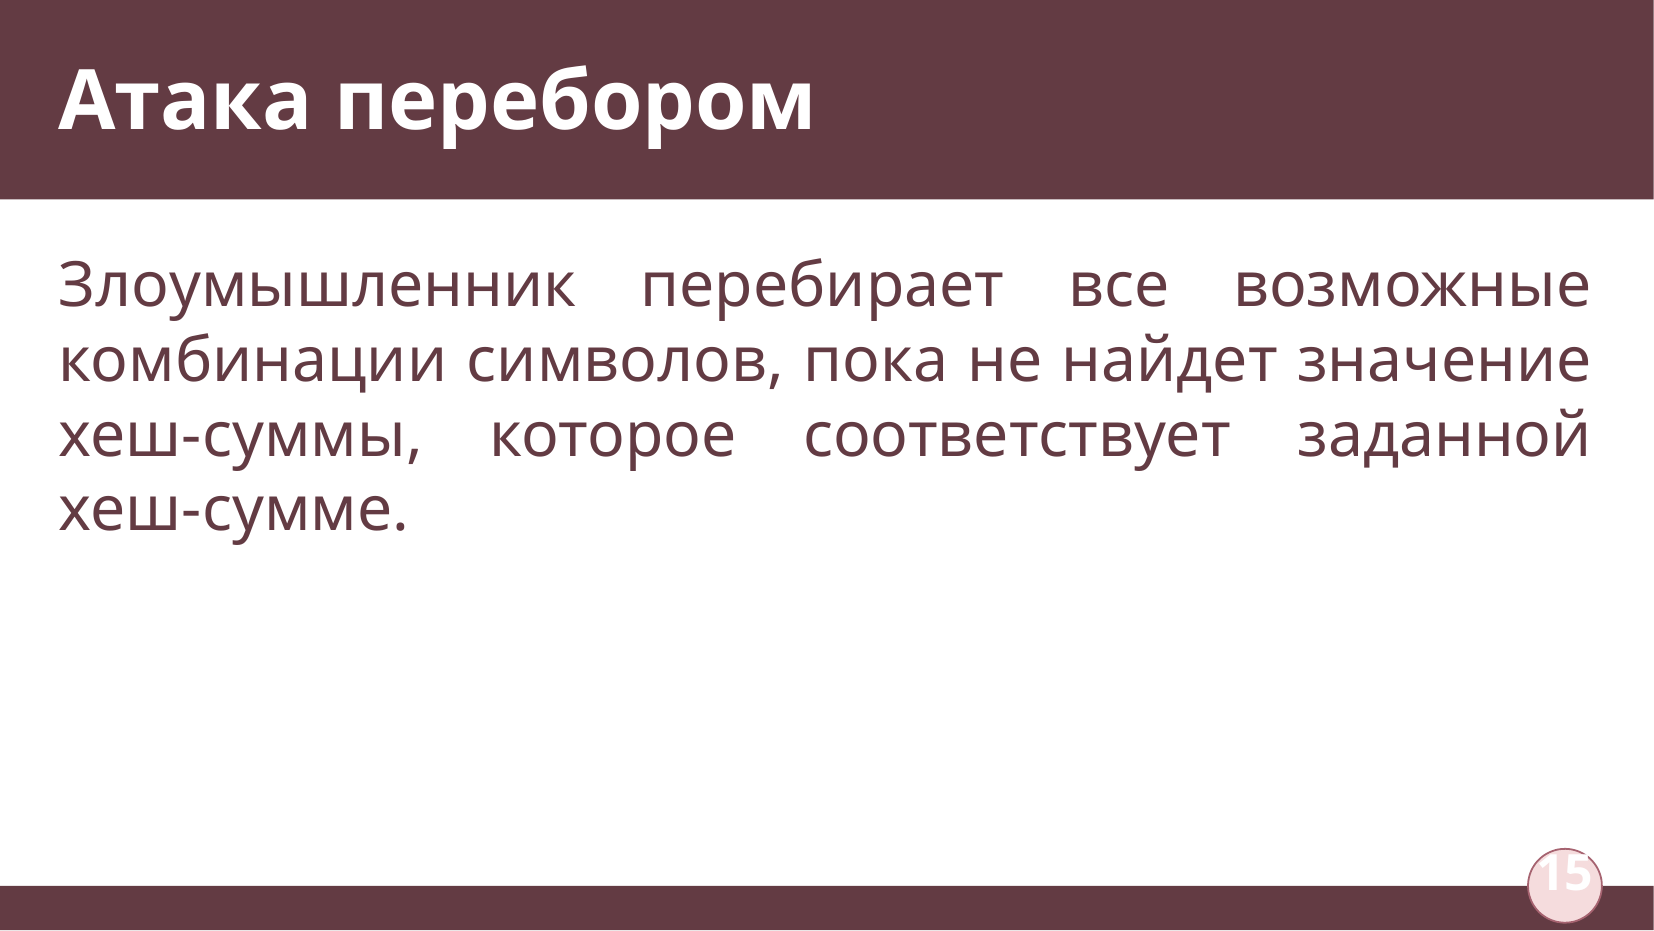

# Атака перебором
Злоумышленник перебирает все возможные комбинации символов, пока не найдет значение хеш-суммы, которое соответствует заданной хеш-сумме.